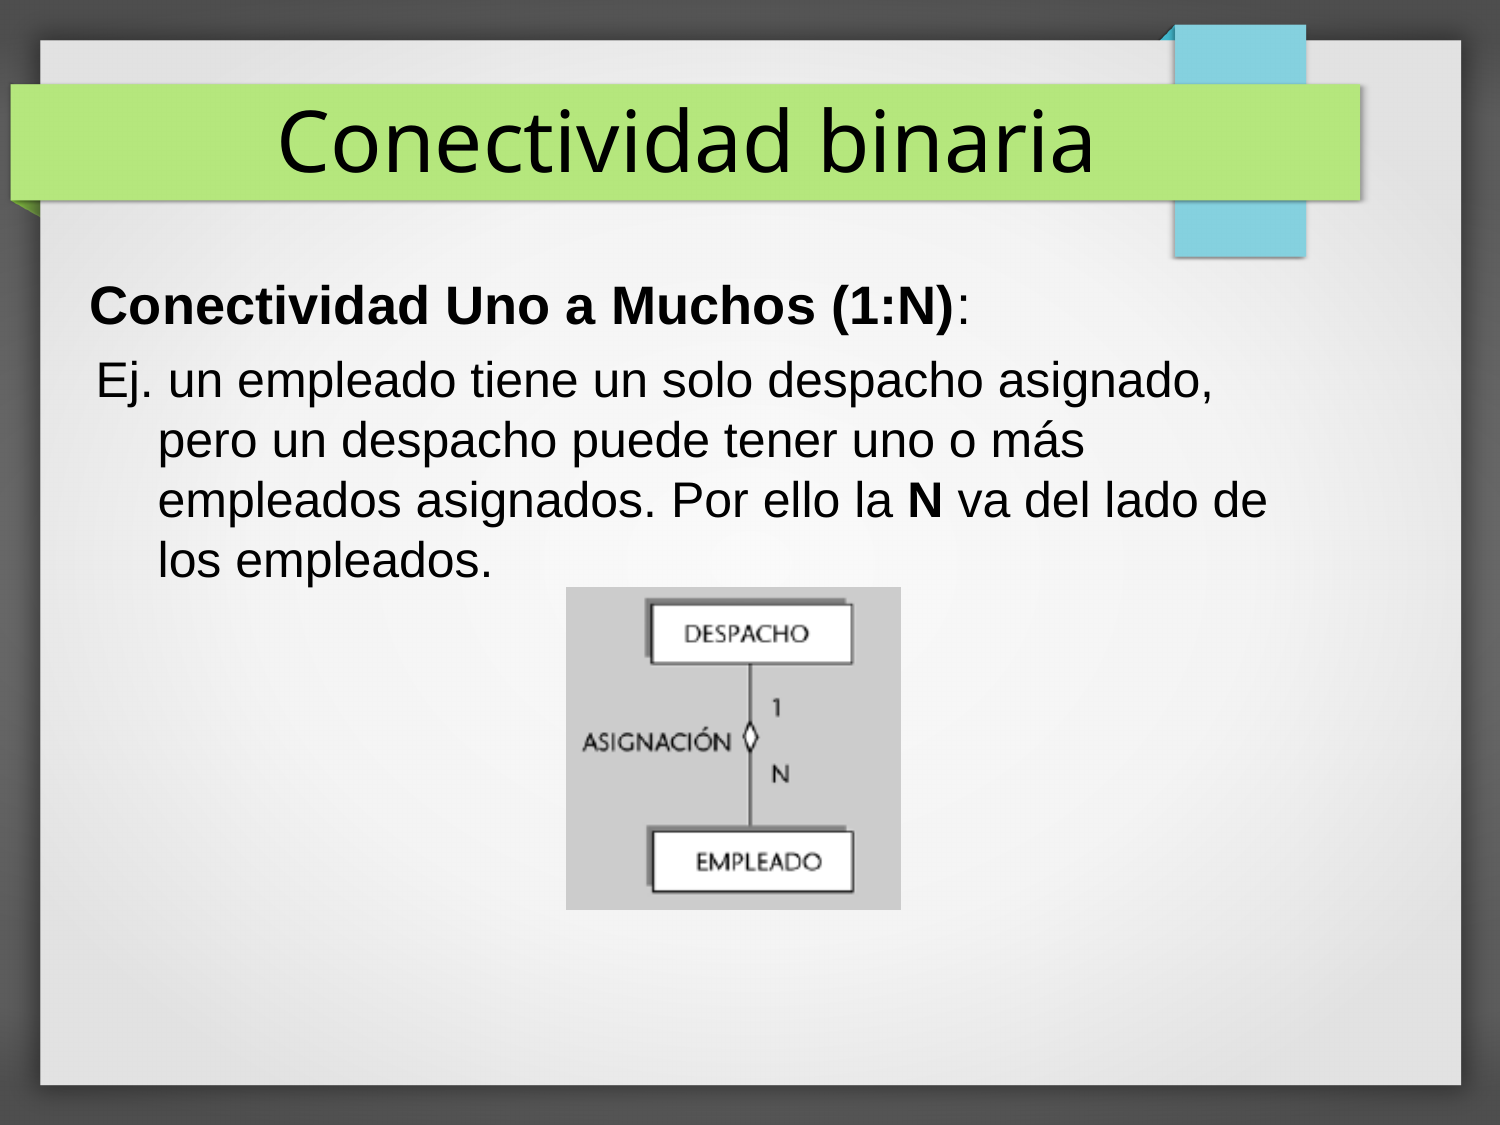

Conectividad binaria
Conectividad Uno a Muchos (1:N):
Ej. un empleado tiene un solo despacho asignado, pero un despacho puede tener uno o más empleados asignados. Por ello la N va del lado de los empleados.